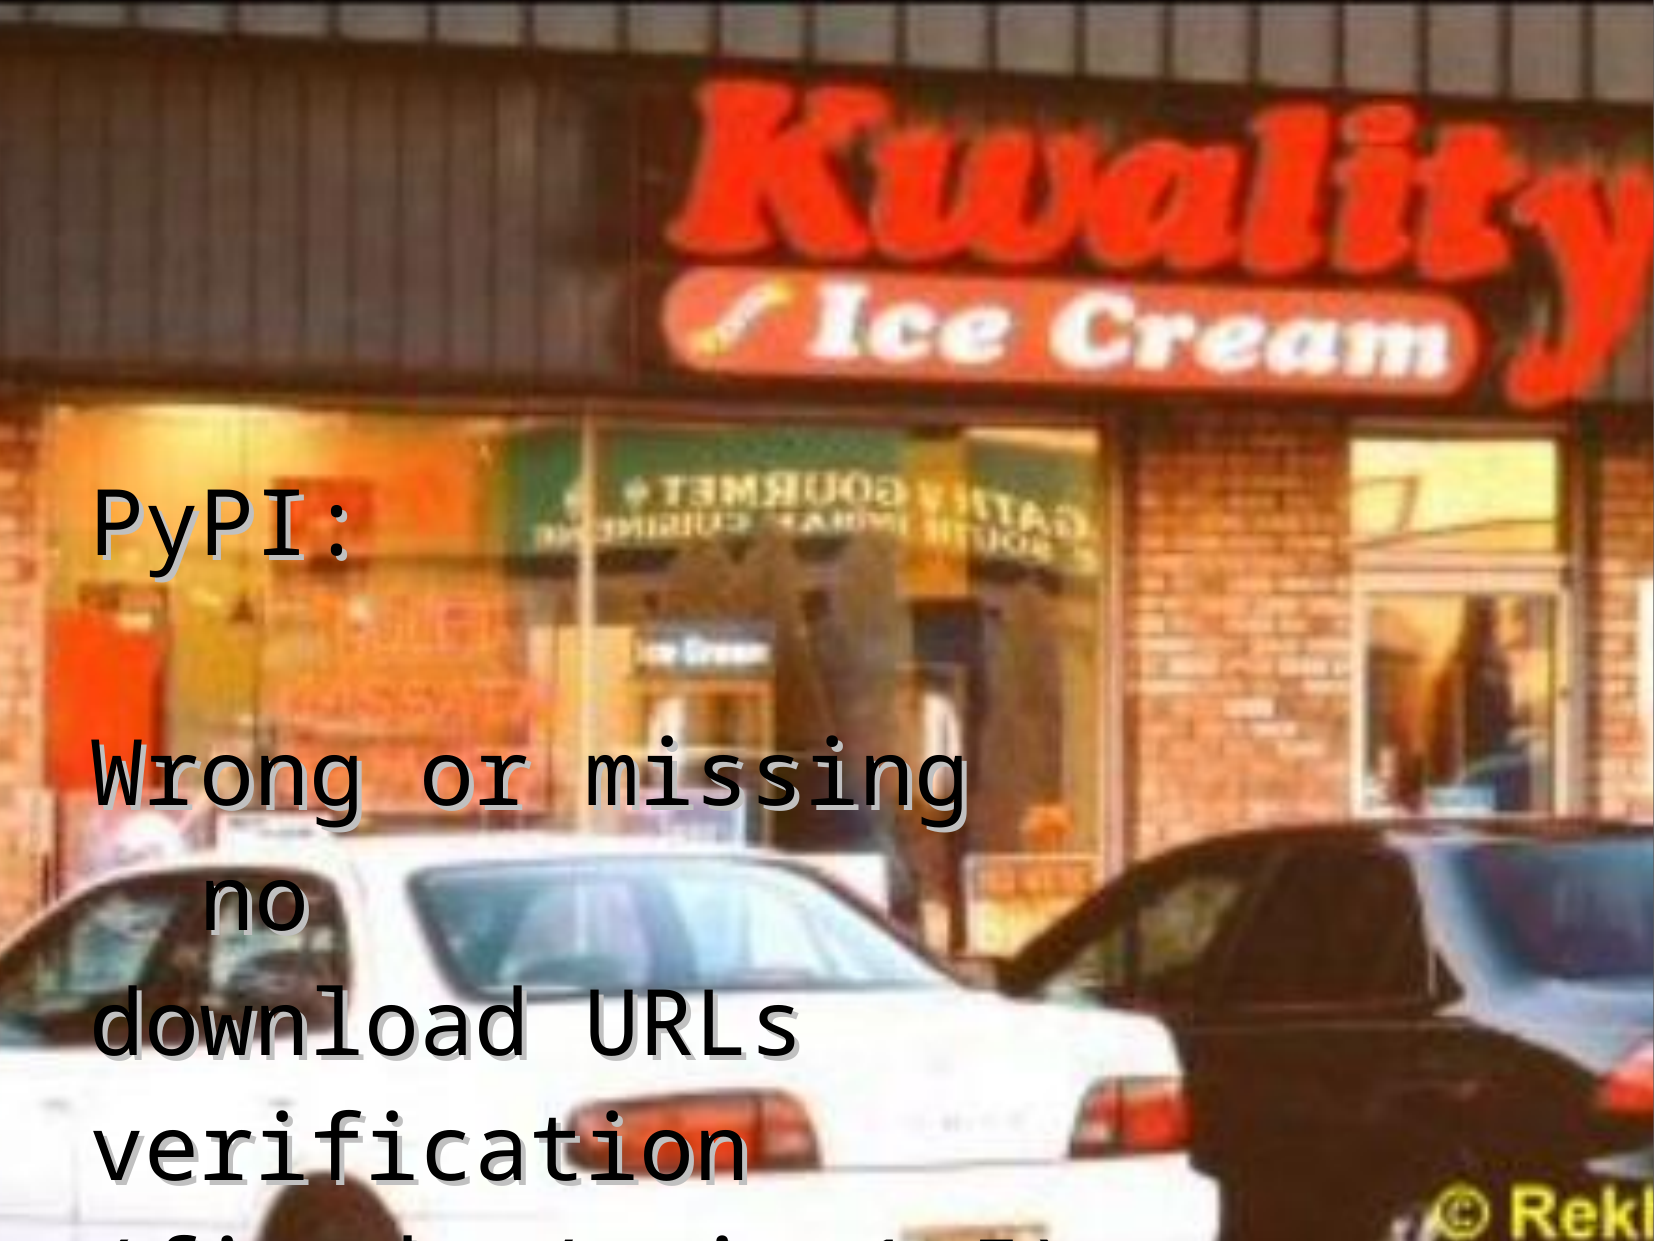

PyPI:
Wrong or missing no
download URLs verification
(fixed w/ pip 1.5) (remains)